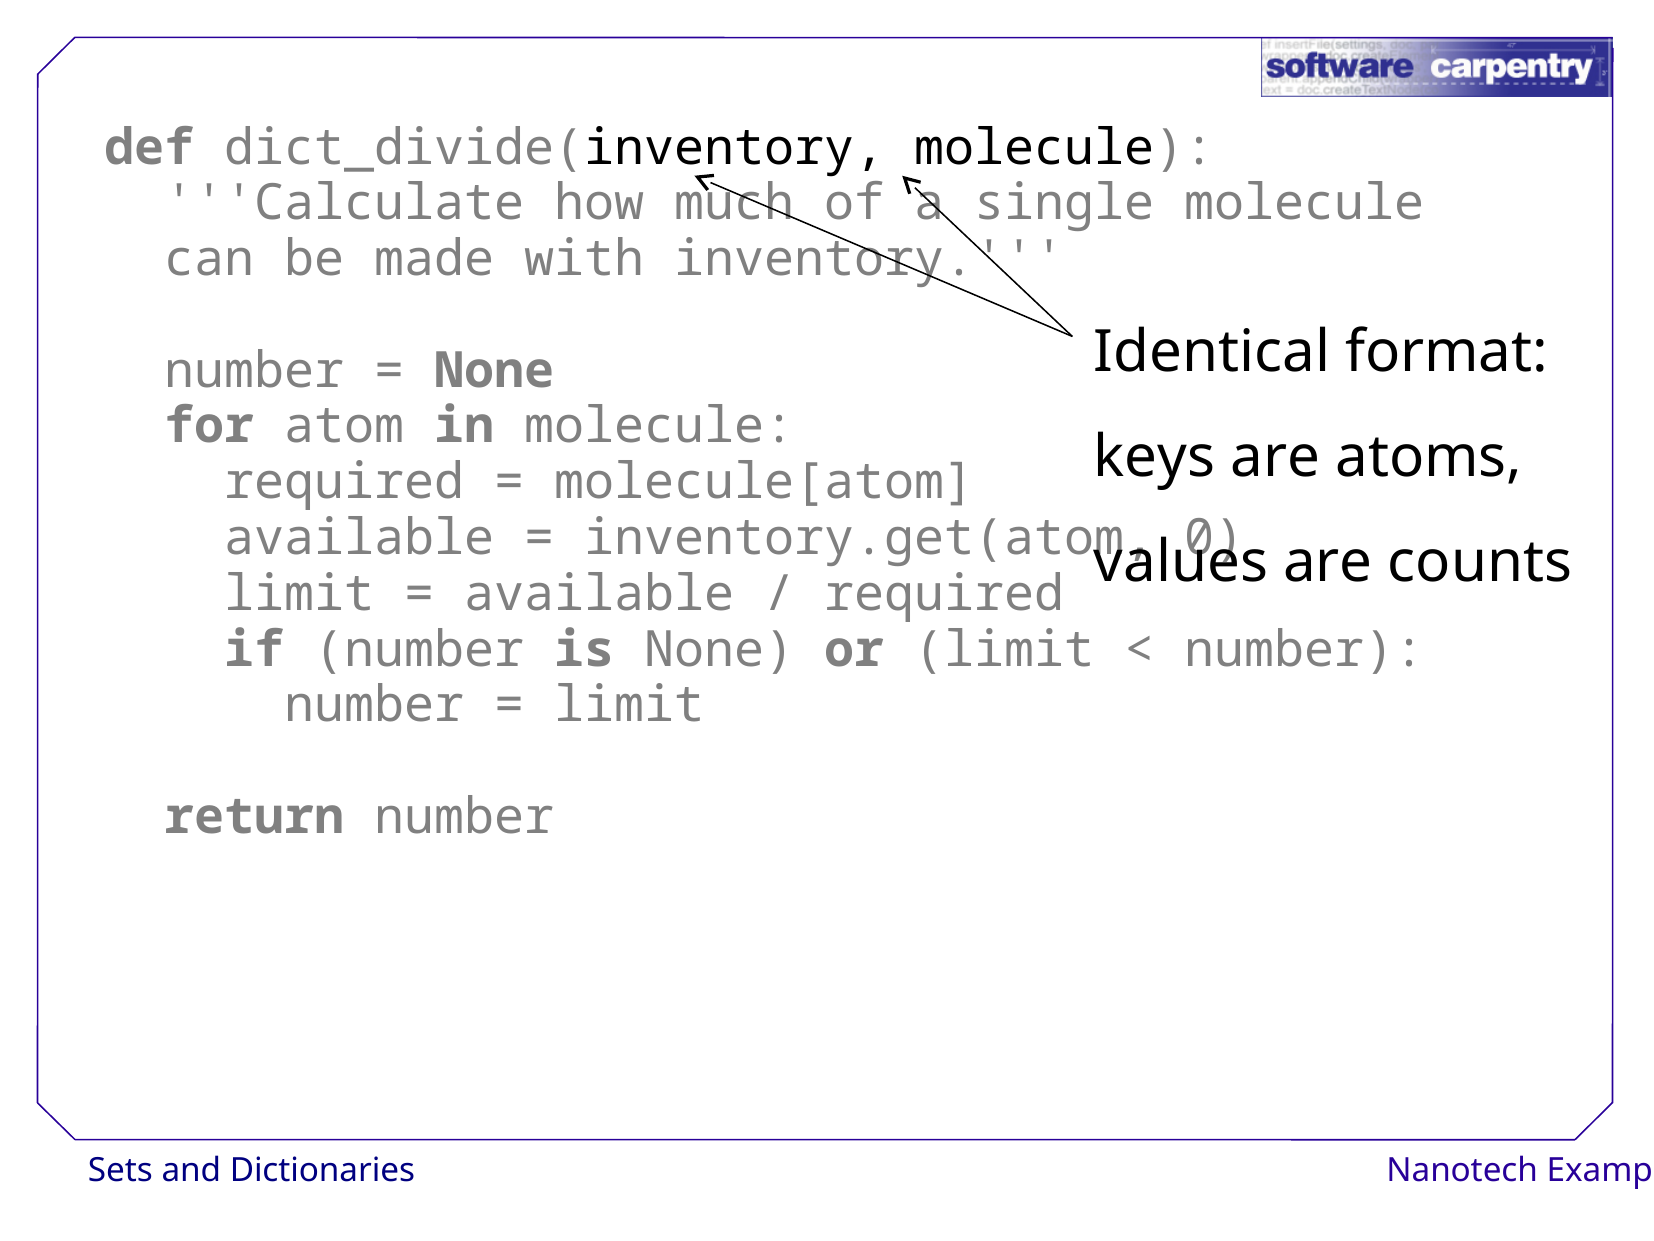

def dict_divide(inventory, molecule):
 '''Calculate how much of a single molecule
 can be made with inventory.'''
 number = None
 for atom in molecule:
 required = molecule[atom]
 available = inventory.get(atom, 0)
 limit = available / required
 if (number is None) or (limit < number):
 number = limit
 return number
Identical format:
keys are atoms,
values are counts